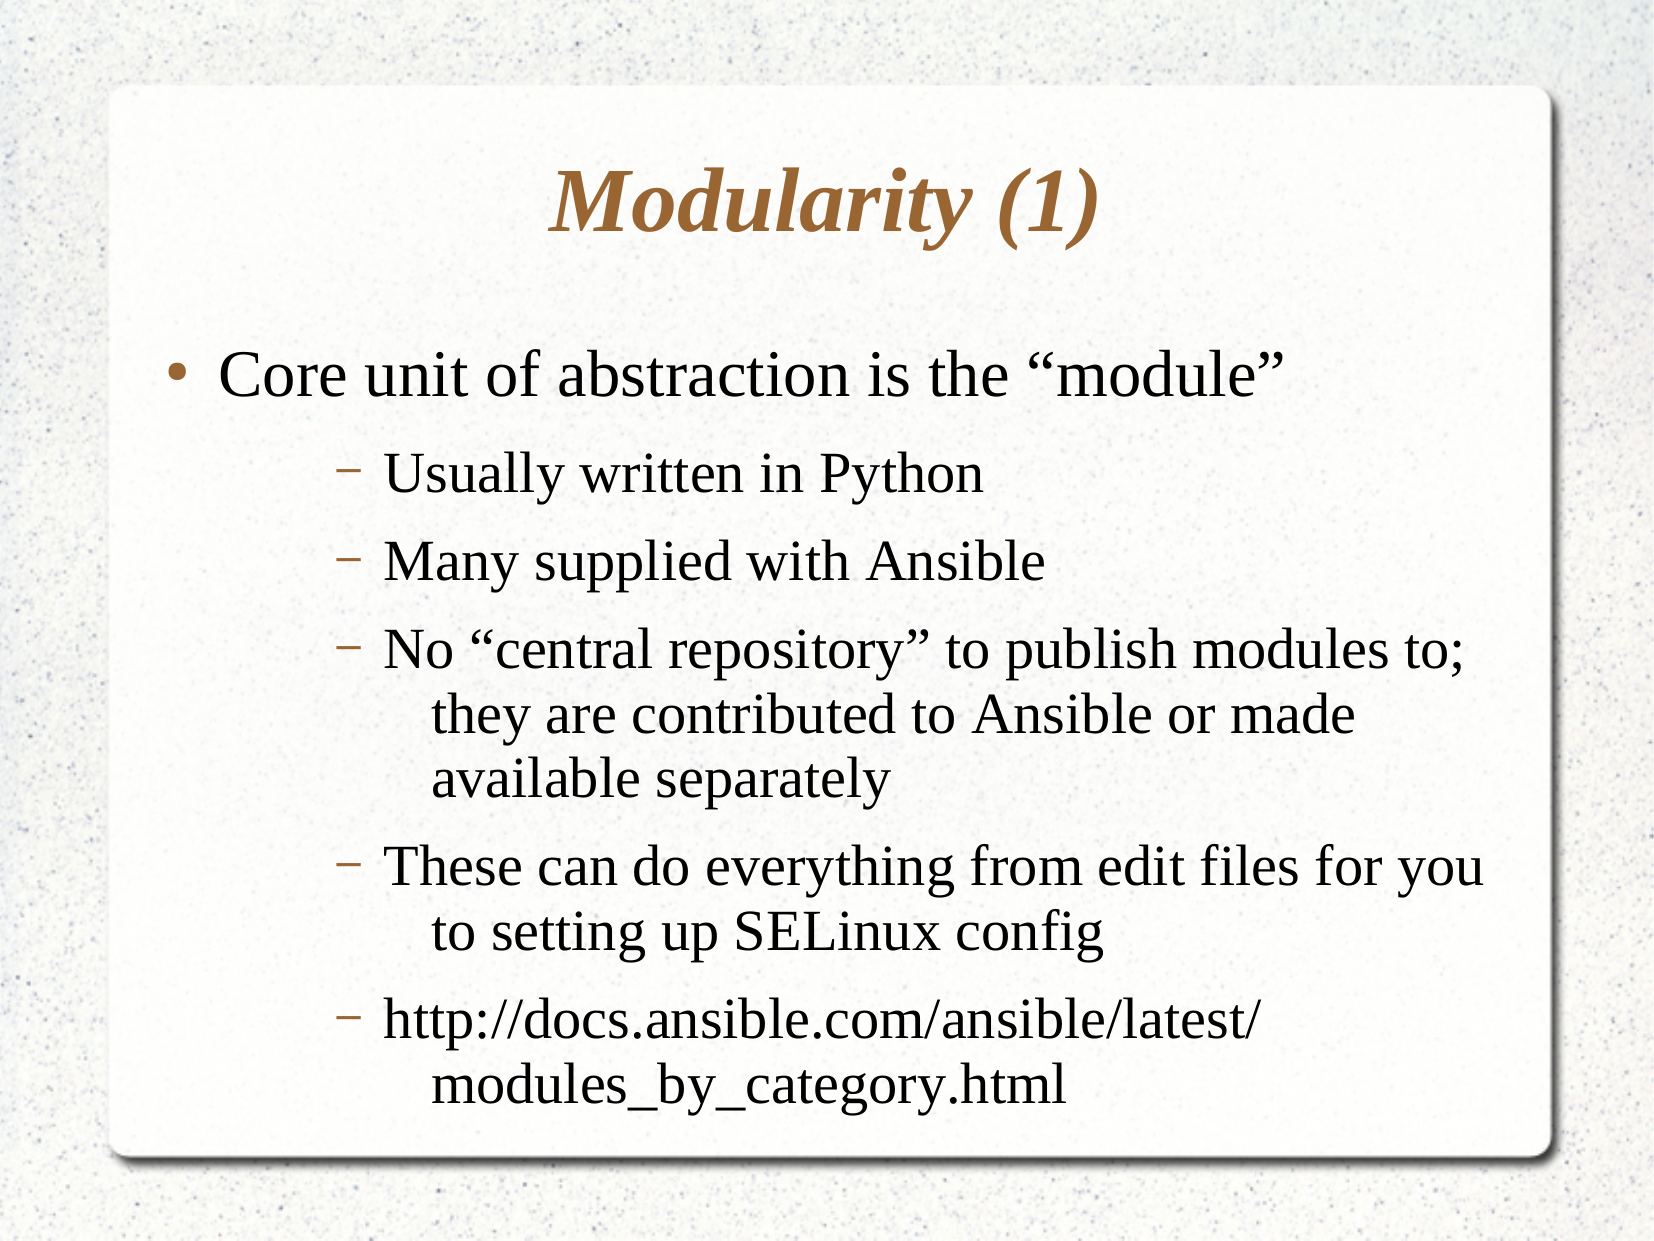

# Modularity (1)
Core unit of abstraction is the “module”
Usually written in Python
Many supplied with Ansible
No “central repository” to publish modules to; they are contributed to Ansible or made available separately
These can do everything from edit files for you to setting up SELinux config
http://docs.ansible.com/ansible/latest/modules_by_category.html